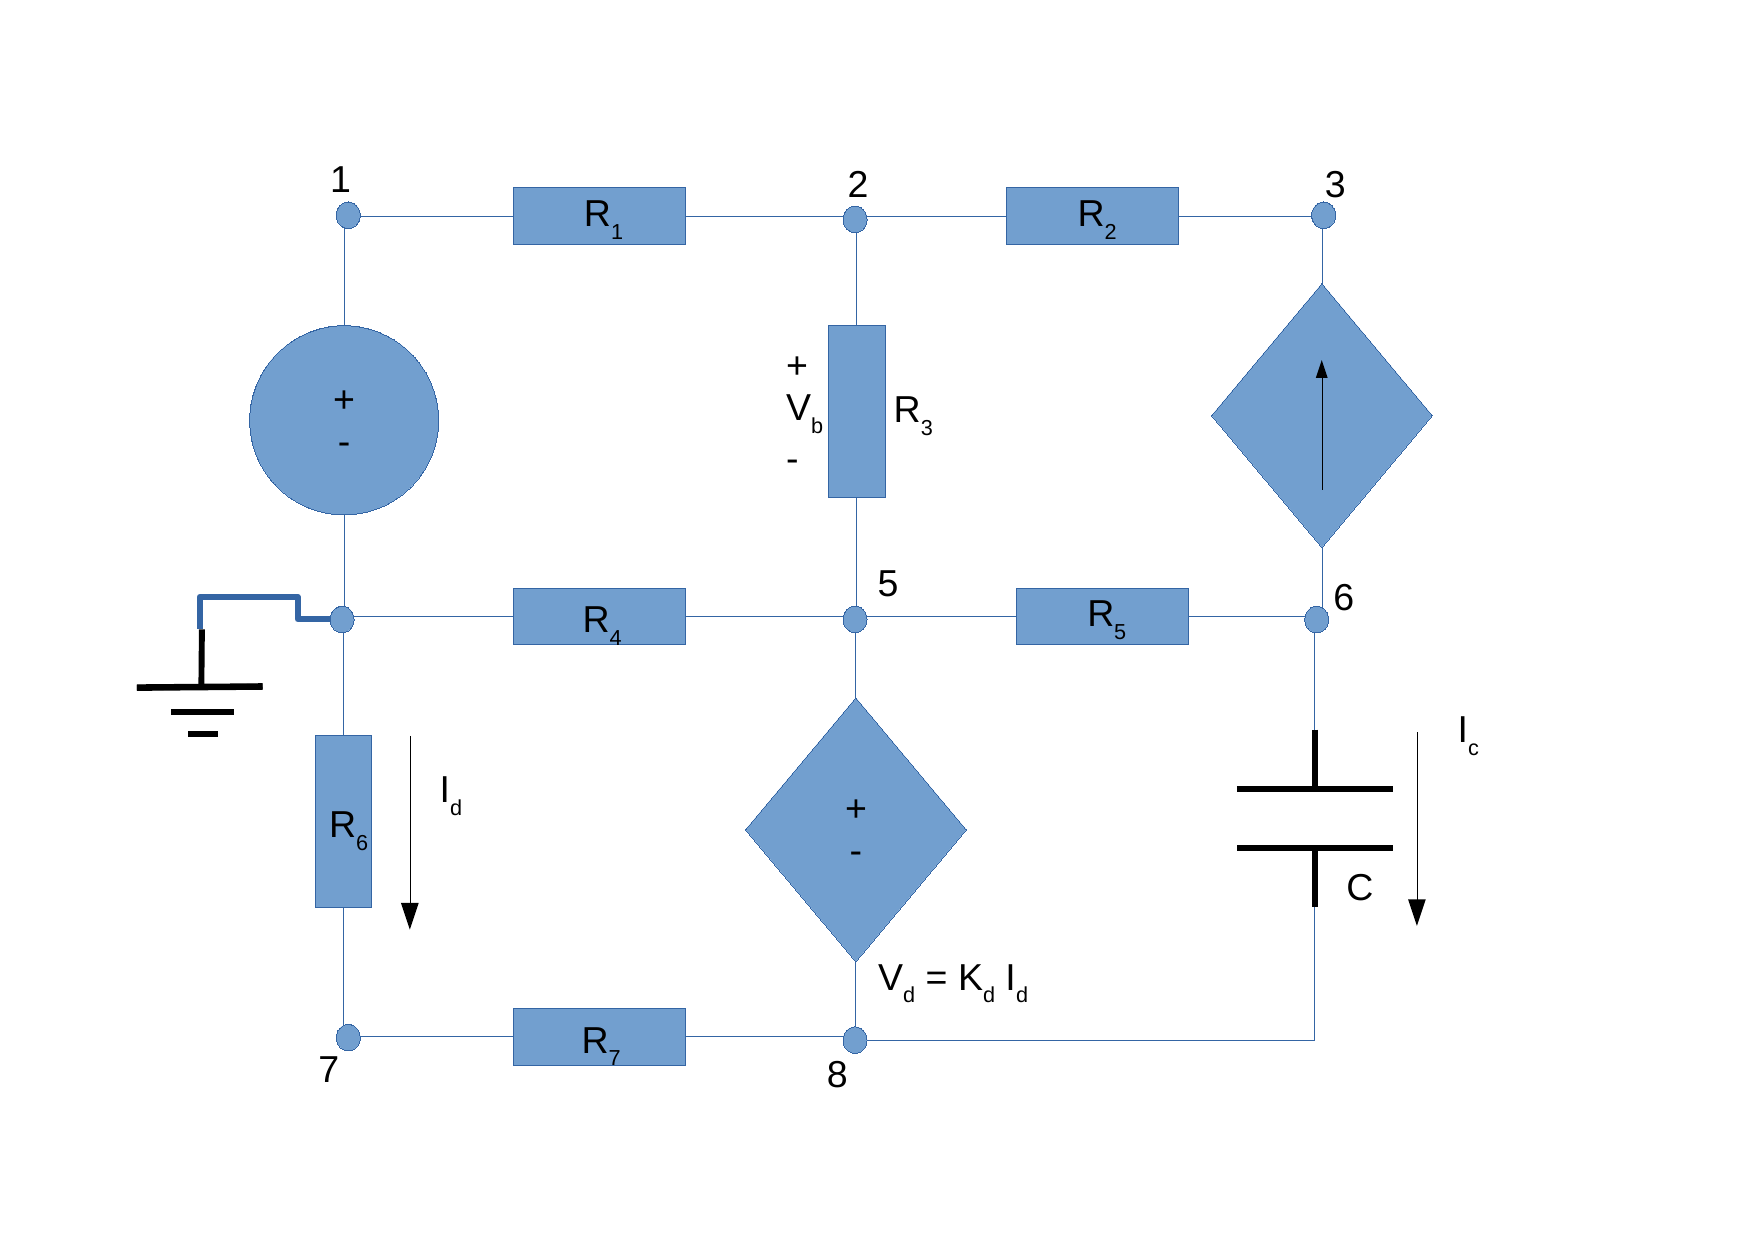

1
2
3
R1
R2
+
-
+
Vb
-
R3
5
6
R5
R4
+
-
Ic
Id
R6
C
Vd = Kd Id
R7
7
8